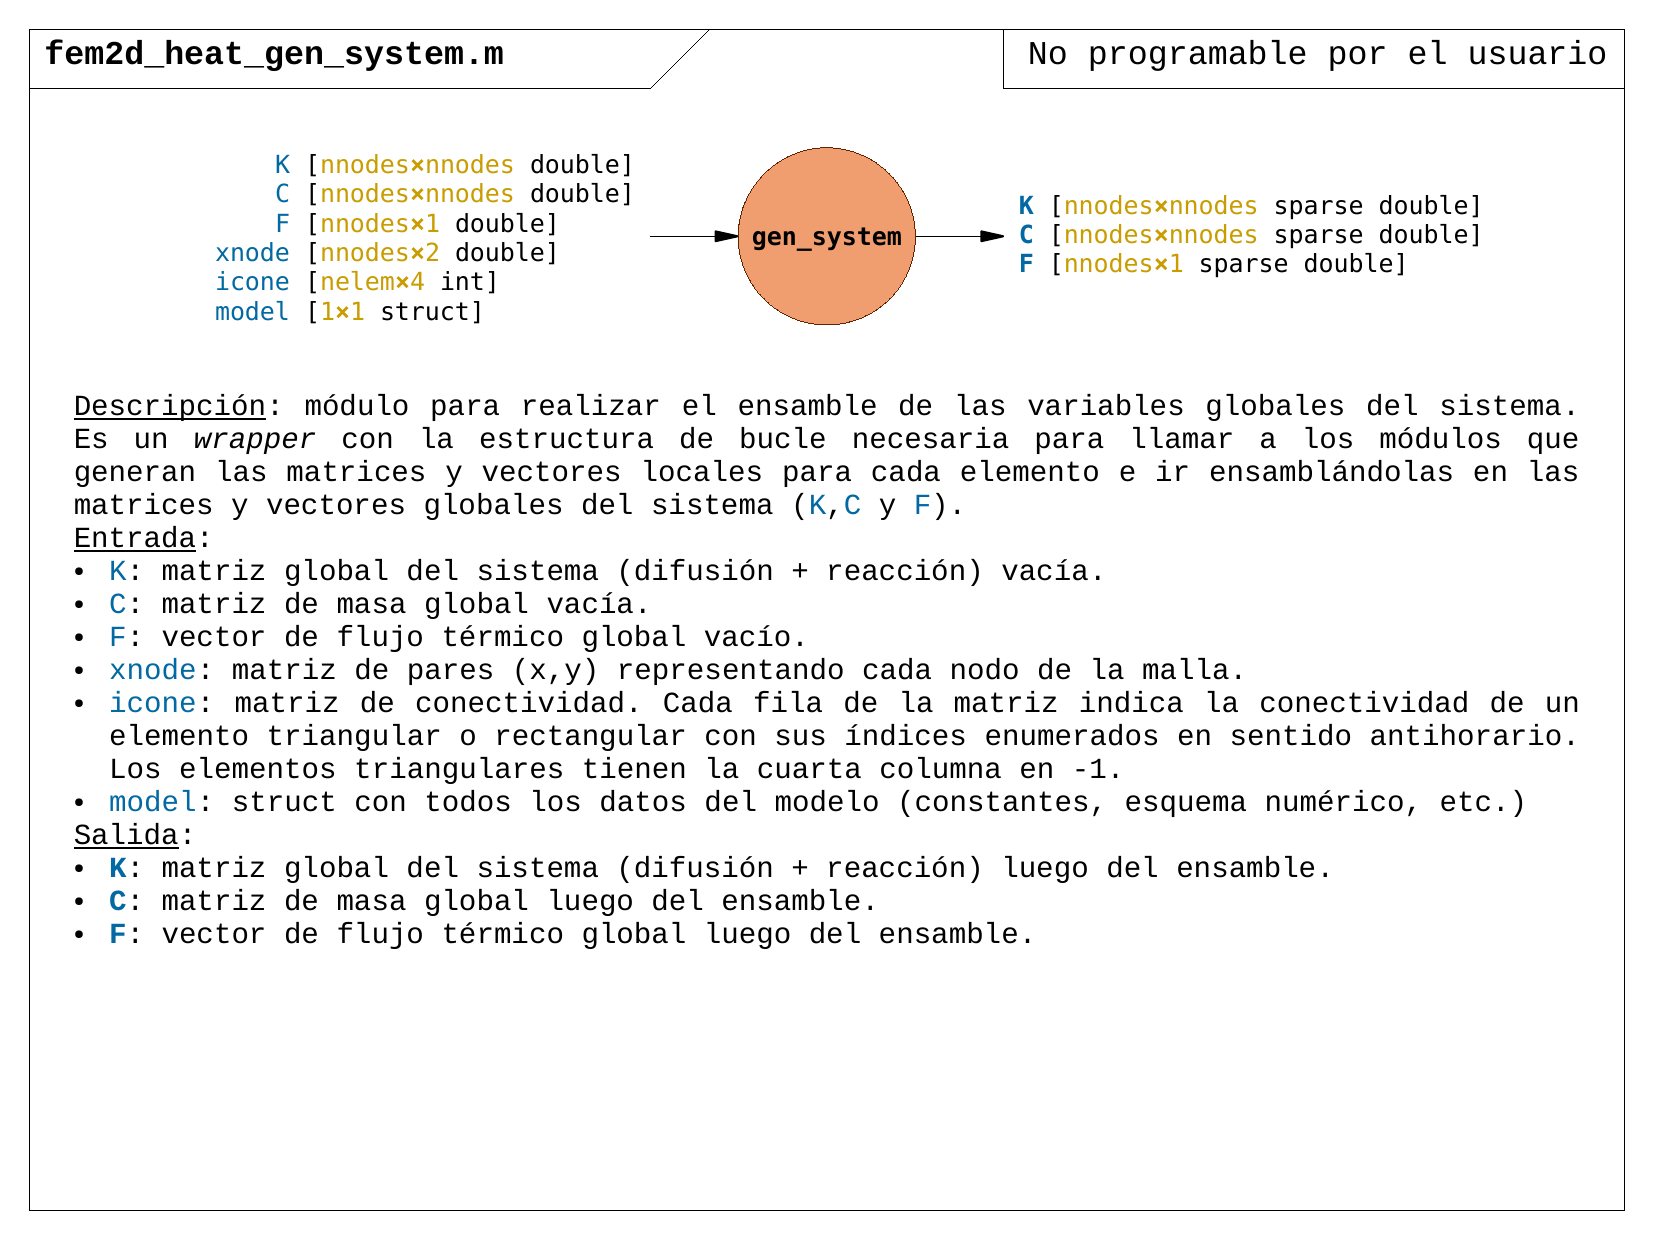

fem2d_heat_gen_system.m
No programable por el usuario
K [nnodes×nnodes double]
C [nnodes×nnodes double]
F [nnodes×1 double]
xnode [nnodes×2 double]
icone [nelem×4 int]
model [1×1 struct]
gen_system
K [nnodes×nnodes sparse double]
C [nnodes×nnodes sparse double]
F [nnodes×1 sparse double]
Descripción: módulo para realizar el ensamble de las variables globales del sistema. Es un wrapper con la estructura de bucle necesaria para llamar a los módulos que generan las matrices y vectores locales para cada elemento e ir ensamblándolas en las matrices y vectores globales del sistema (K,C y F).
Entrada:
K: matriz global del sistema (difusión + reacción) vacía.
C: matriz de masa global vacía.
F: vector de flujo térmico global vacío.
xnode: matriz de pares (x,y) representando cada nodo de la malla.
icone: matriz de conectividad. Cada fila de la matriz indica la conectividad de un elemento triangular o rectangular con sus índices enumerados en sentido antihorario. Los elementos triangulares tienen la cuarta columna en -1.
model: struct con todos los datos del modelo (constantes, esquema numérico, etc.)
Salida:
K: matriz global del sistema (difusión + reacción) luego del ensamble.
C: matriz de masa global luego del ensamble.
F: vector de flujo térmico global luego del ensamble.